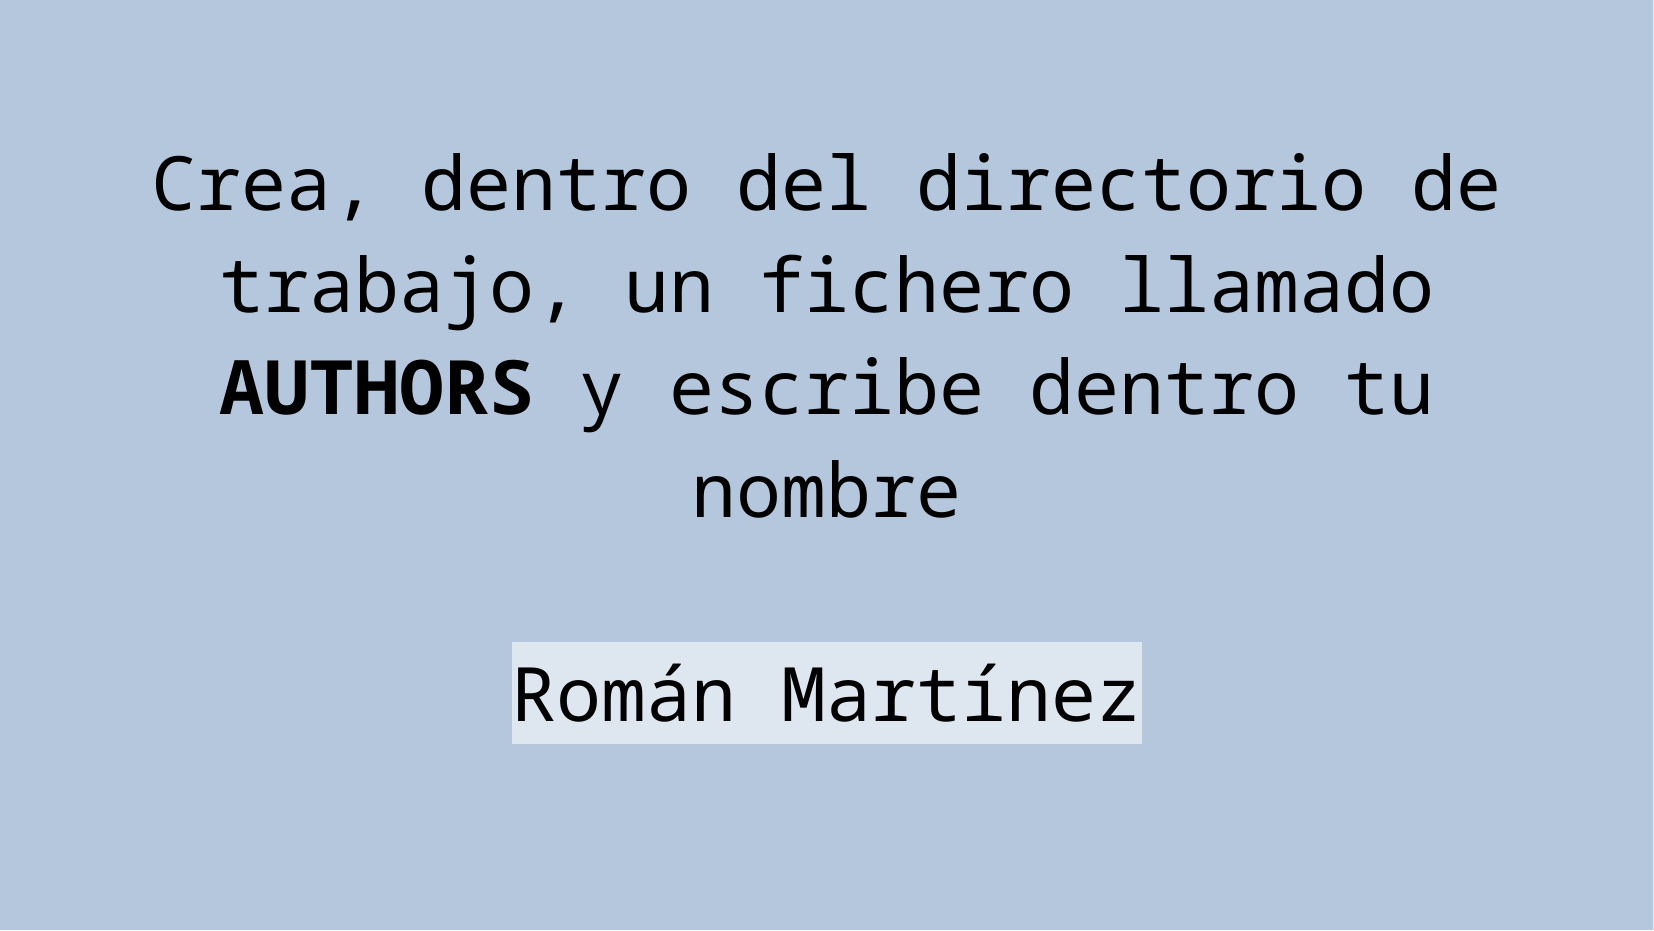

# Crea, dentro del directorio de trabajo, un fichero llamado AUTHORS y escribe dentro tu nombre
Román Martínez